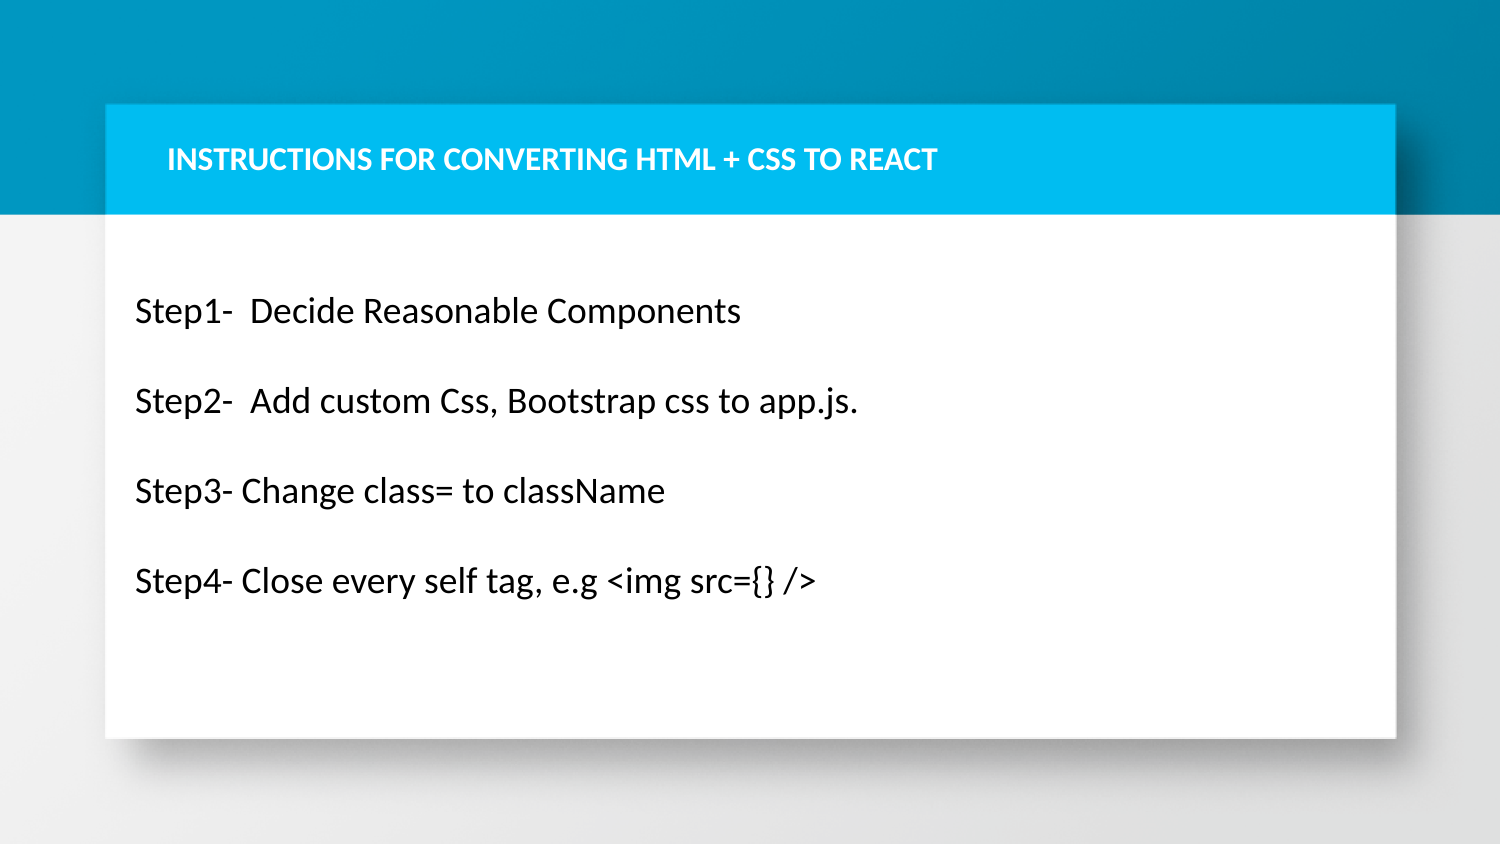

# INSTRUCTIONS FOR CONVERTING HTML + CSS TO REACT
Step1- Decide Reasonable Components
Step2- Add custom Css, Bootstrap css to app.js.
Step3- Change class= to className
Step4- Close every self tag, e.g <img src={} />